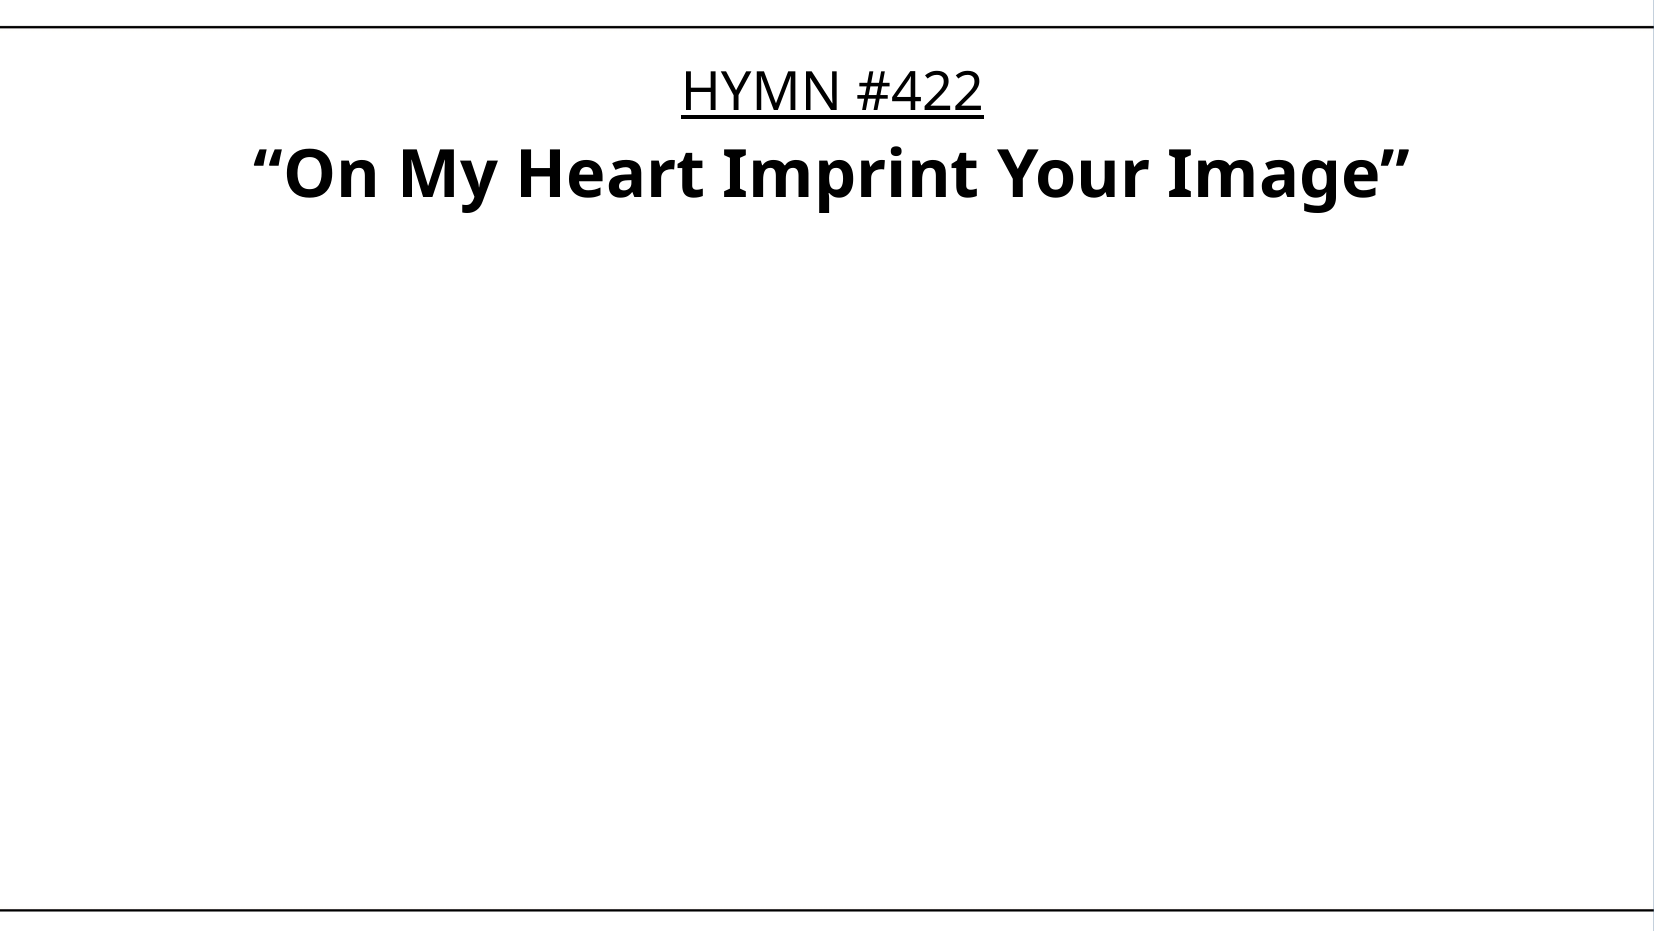

HYMN #422
“On My Heart Imprint Your Image”